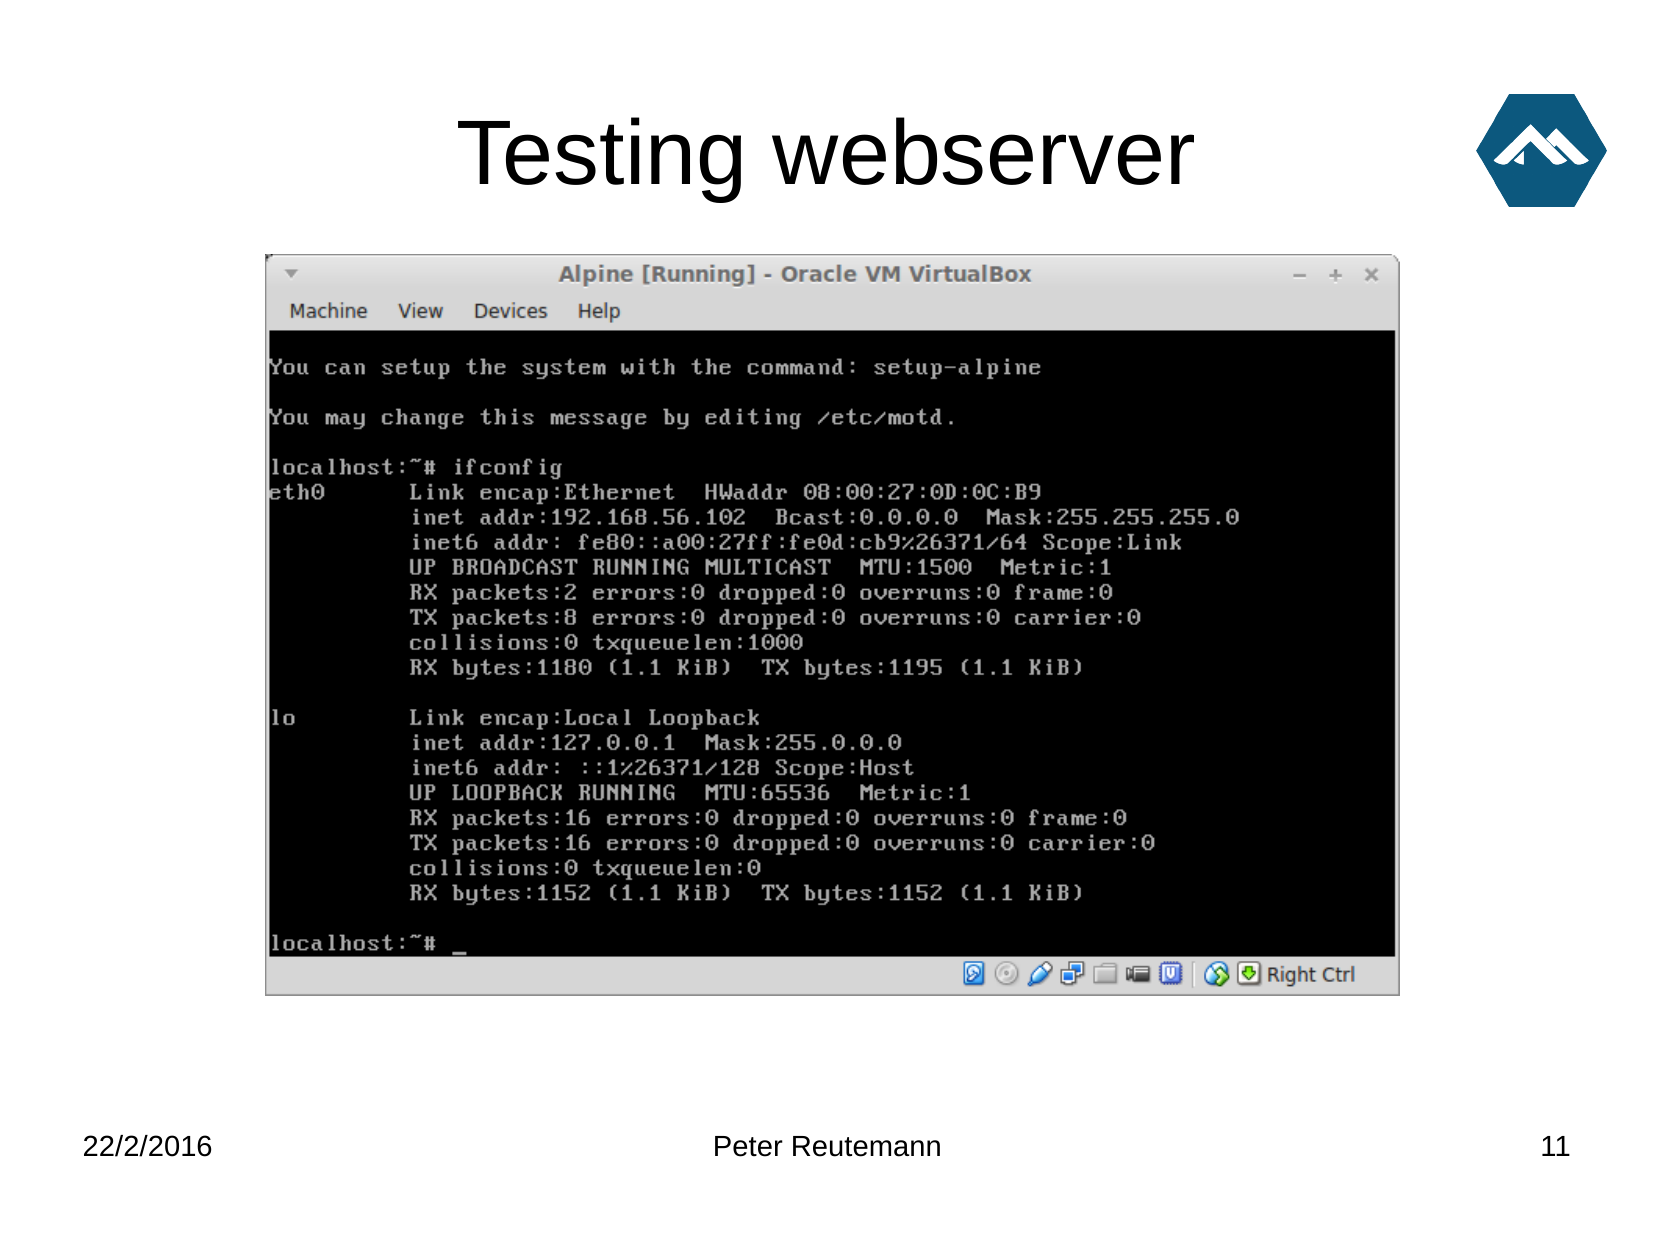

# Testing webserver
22/2/2016
Peter Reutemann
11